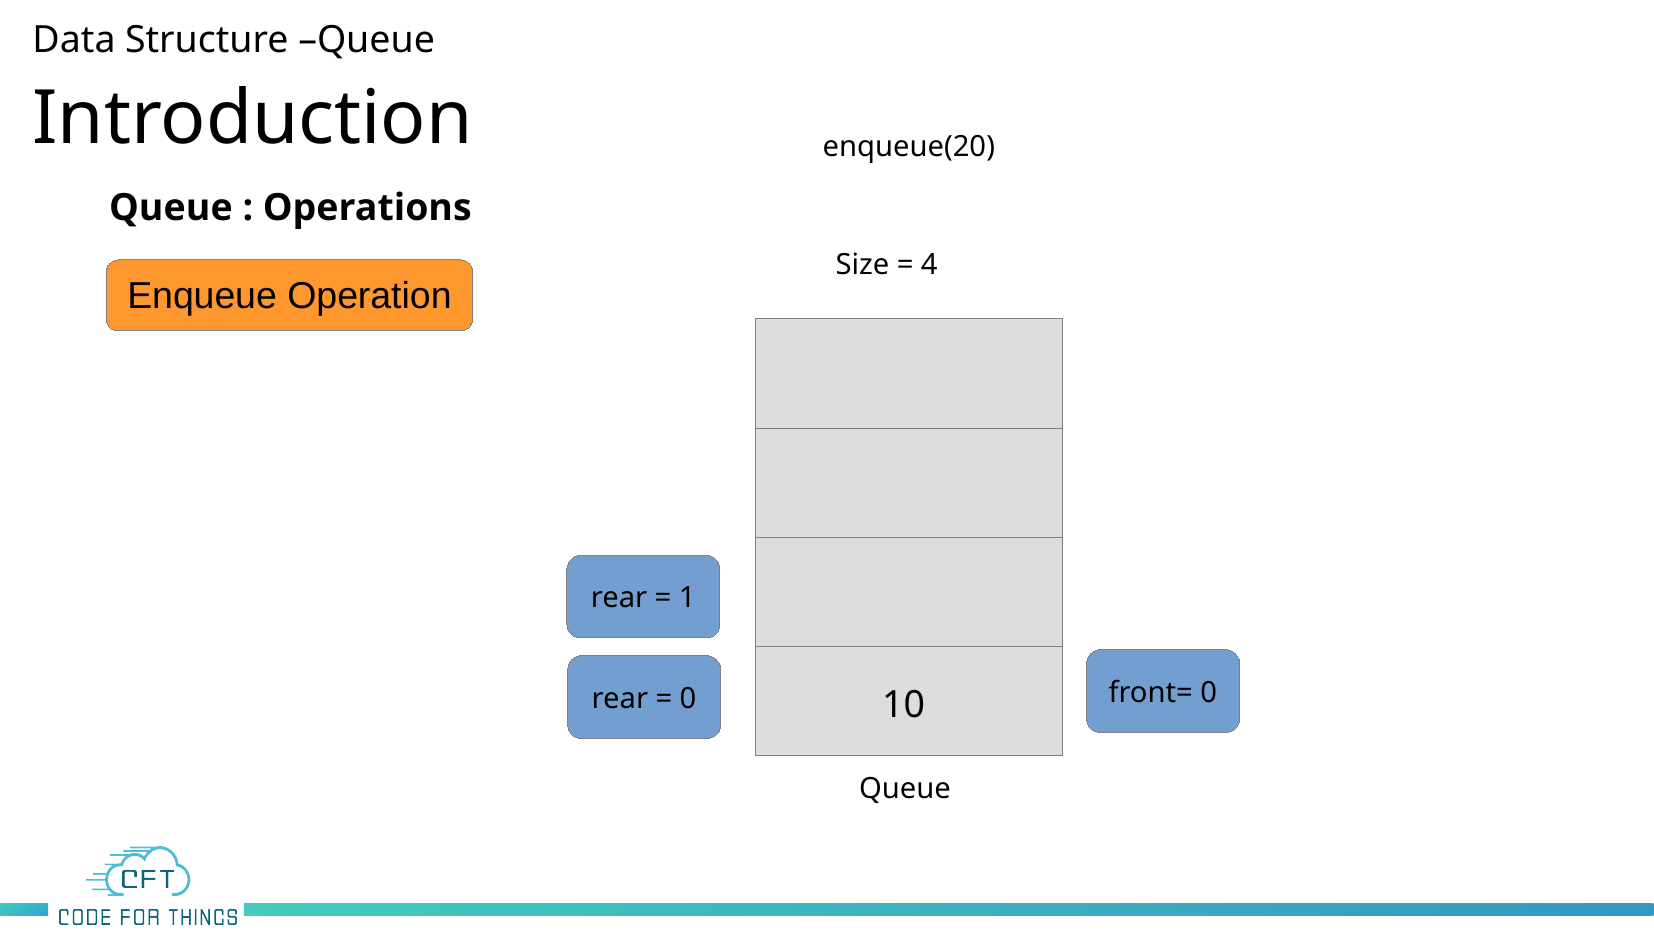

# Data Structure –Queue Introduction
 enqueue(20)
Queue : Operations
Size = 4
Enqueue Operation
rear = 1
front= 0
rear = 0
10
Queue